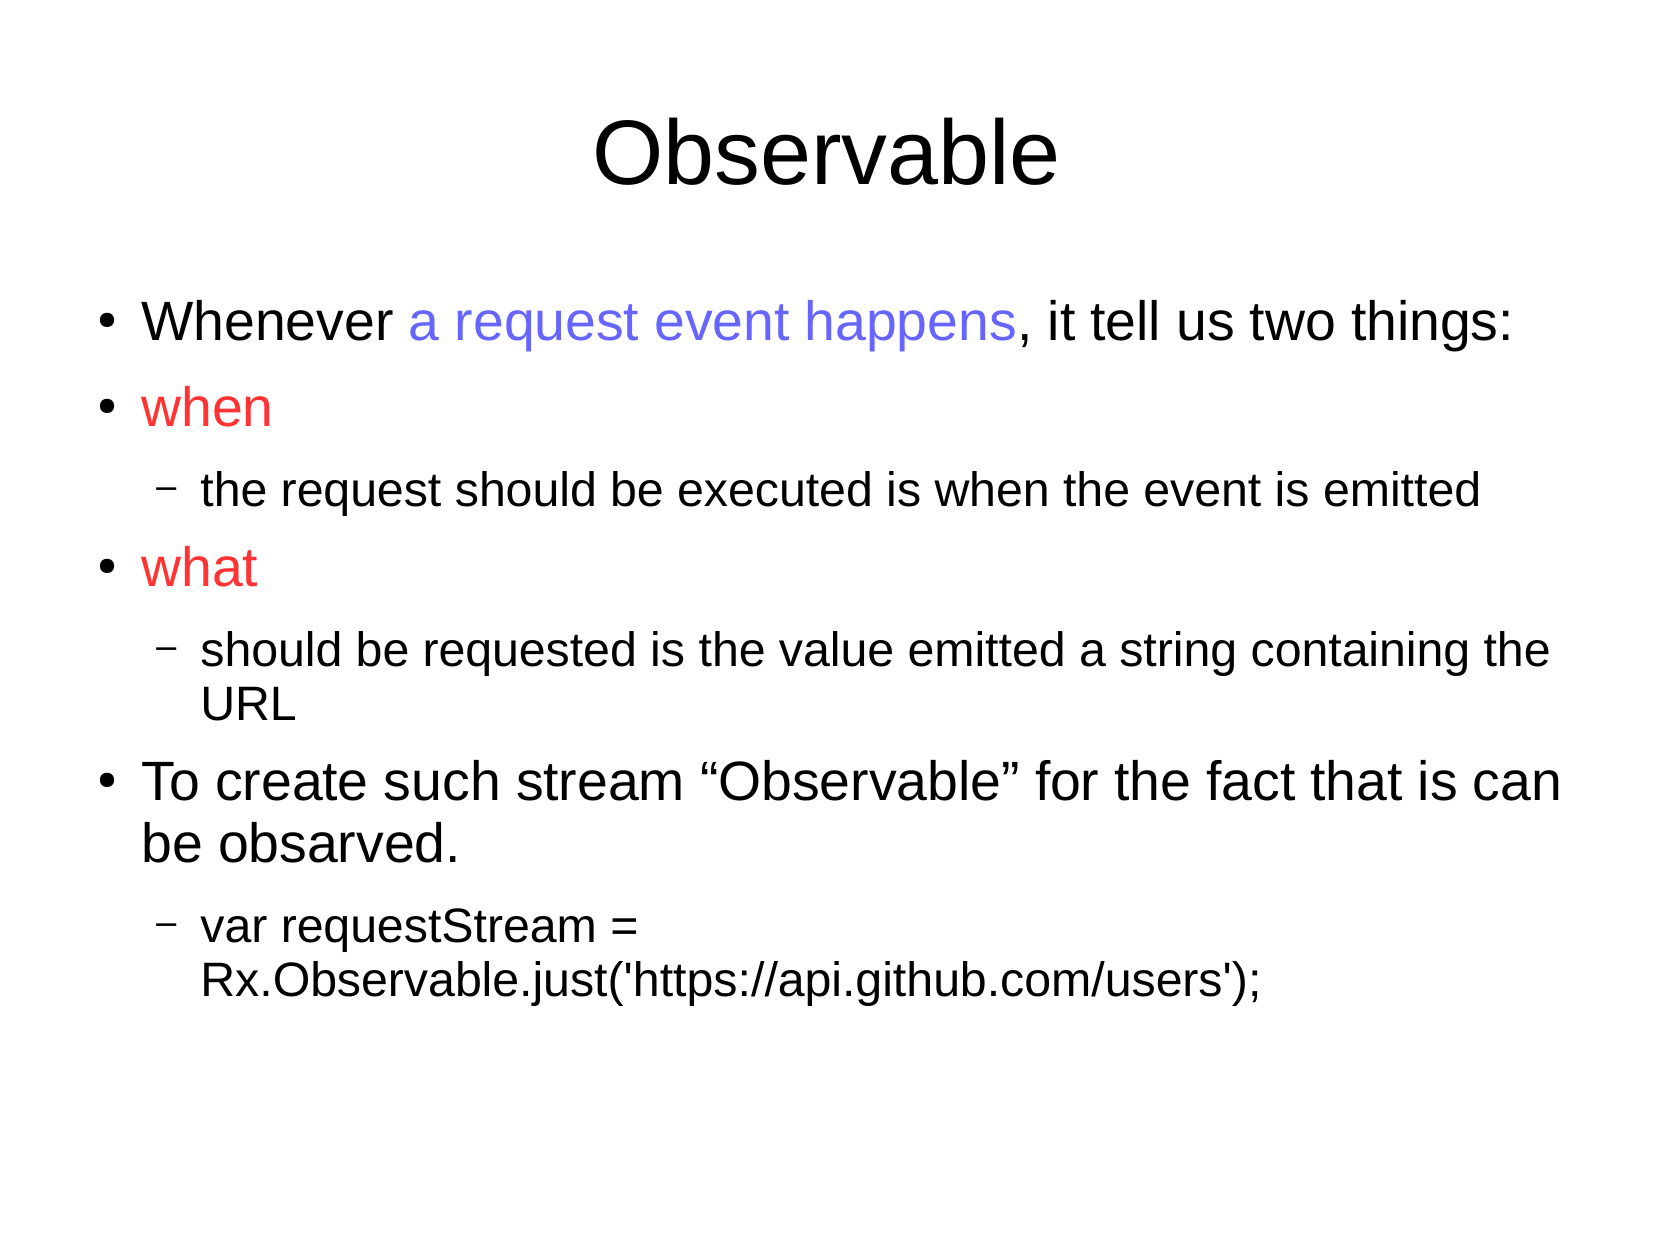

# Observable
Whenever a request event happens, it tell us two things:
when
the request should be executed is when the event is emitted
what
should be requested is the value emitted a string containing the URL
To create such stream “Observable” for the fact that is can be obsarved.
var requestStream = Rx.Observable.just('https://api.github.com/users');